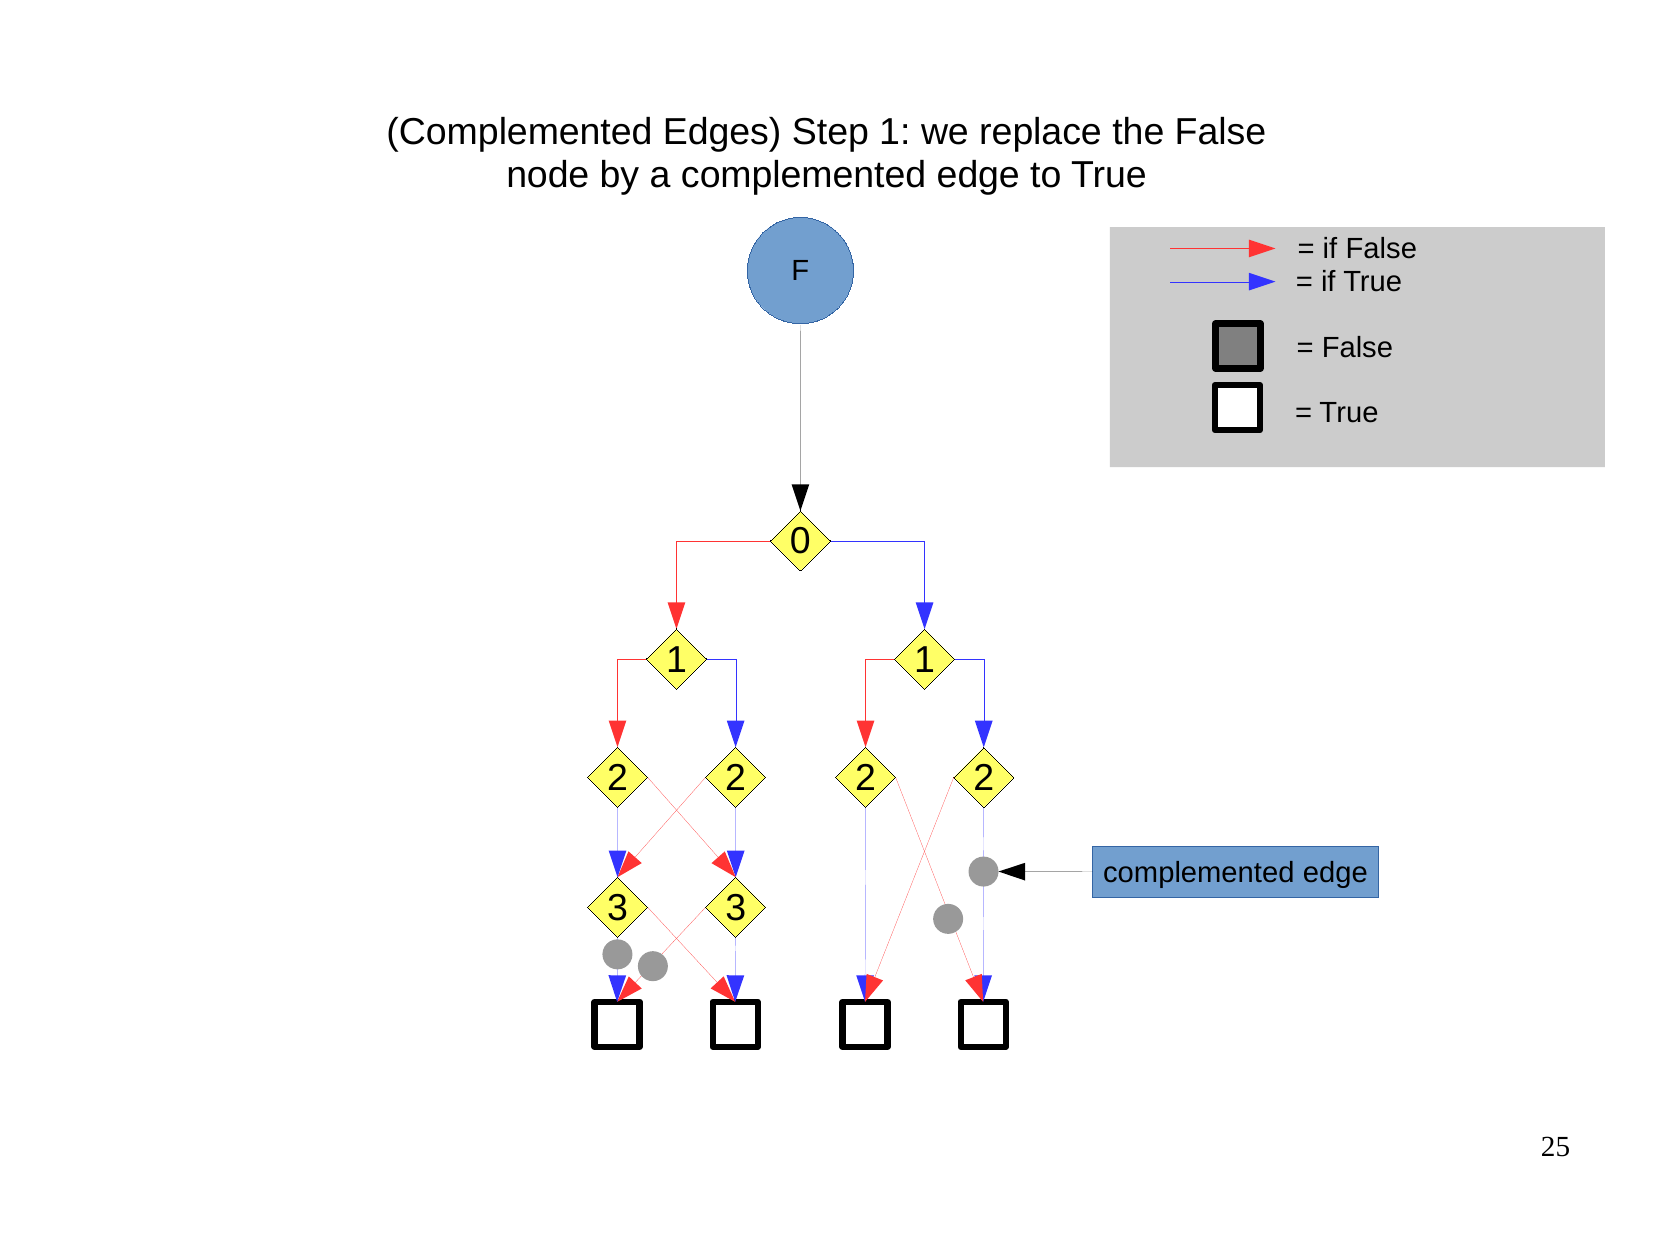

# (Complemented Edges) Step 1: we replace the False node by a complemented edge to True
F
= if False
= if True
= False
= True
0
1
1
2
2
2
2
complemented edge
3
3
25